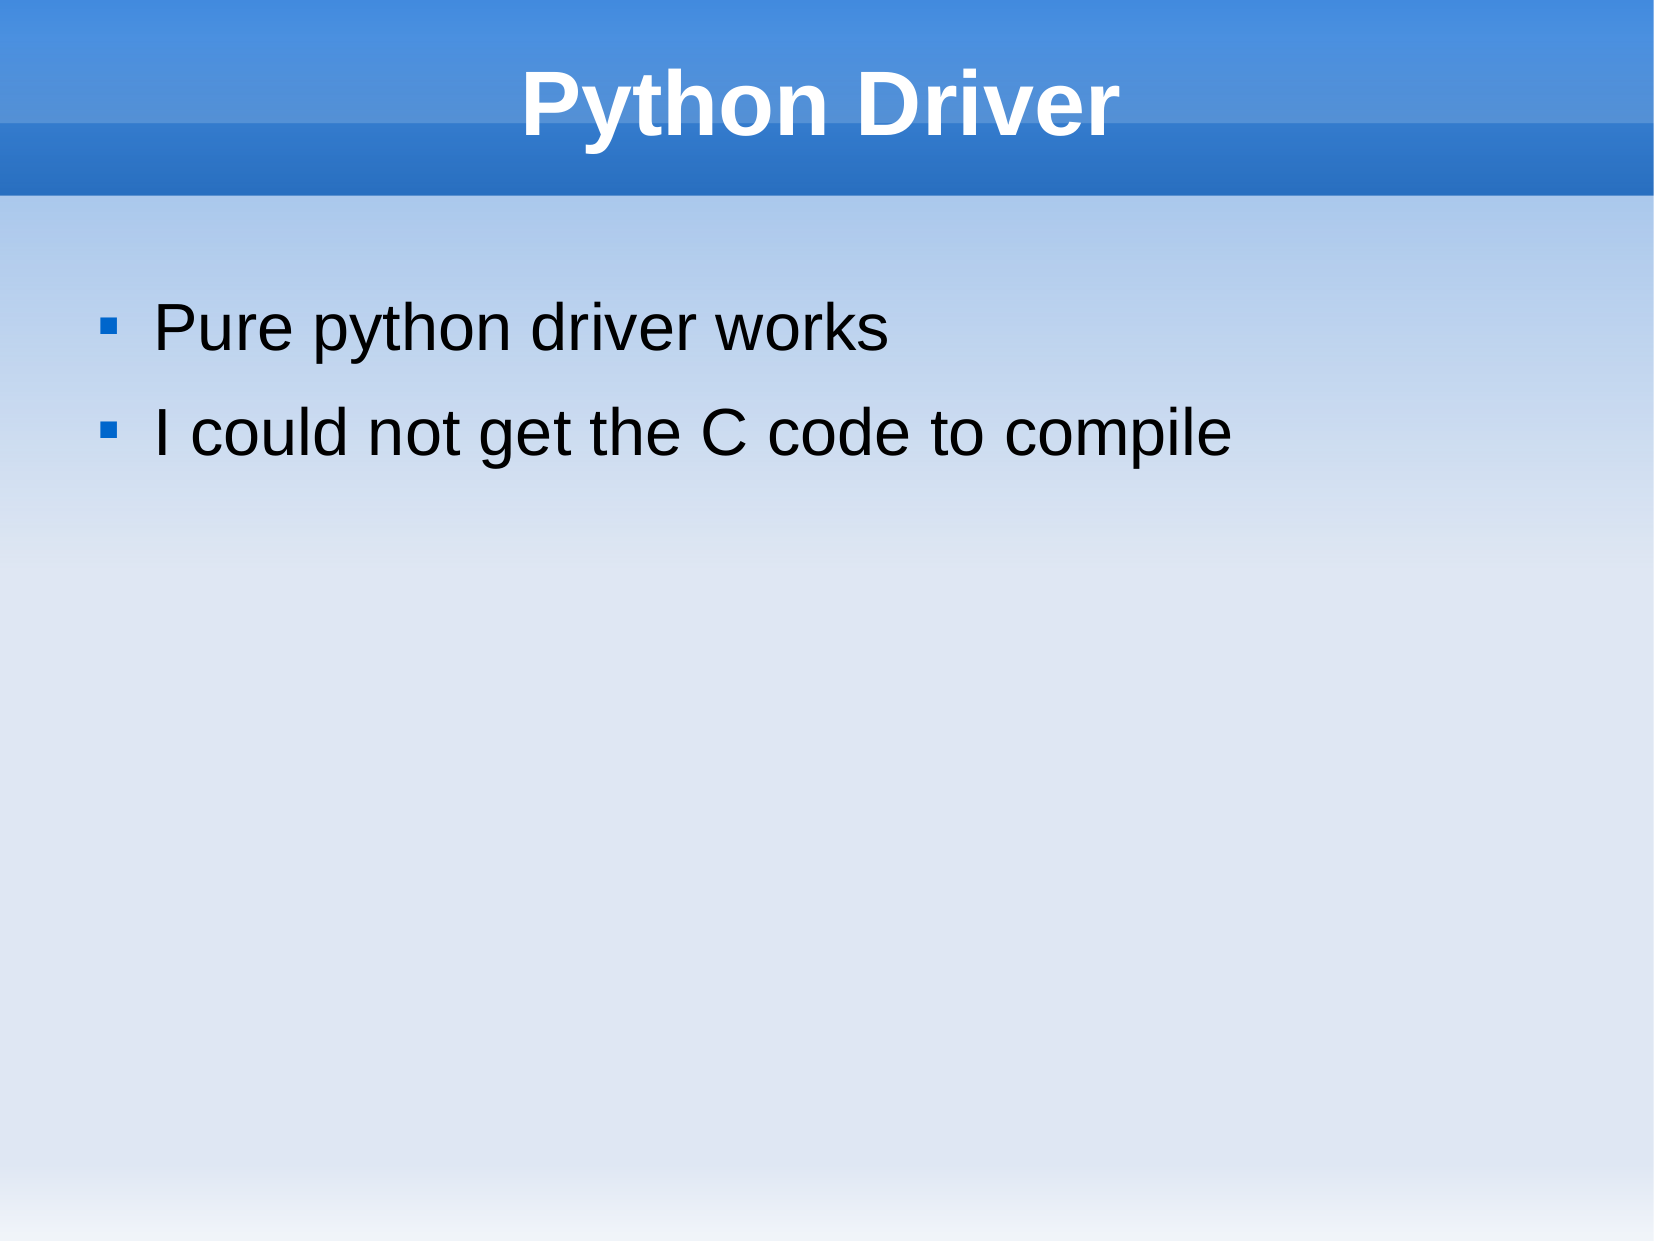

# Python Driver
Pure python driver works
I could not get the C code to compile